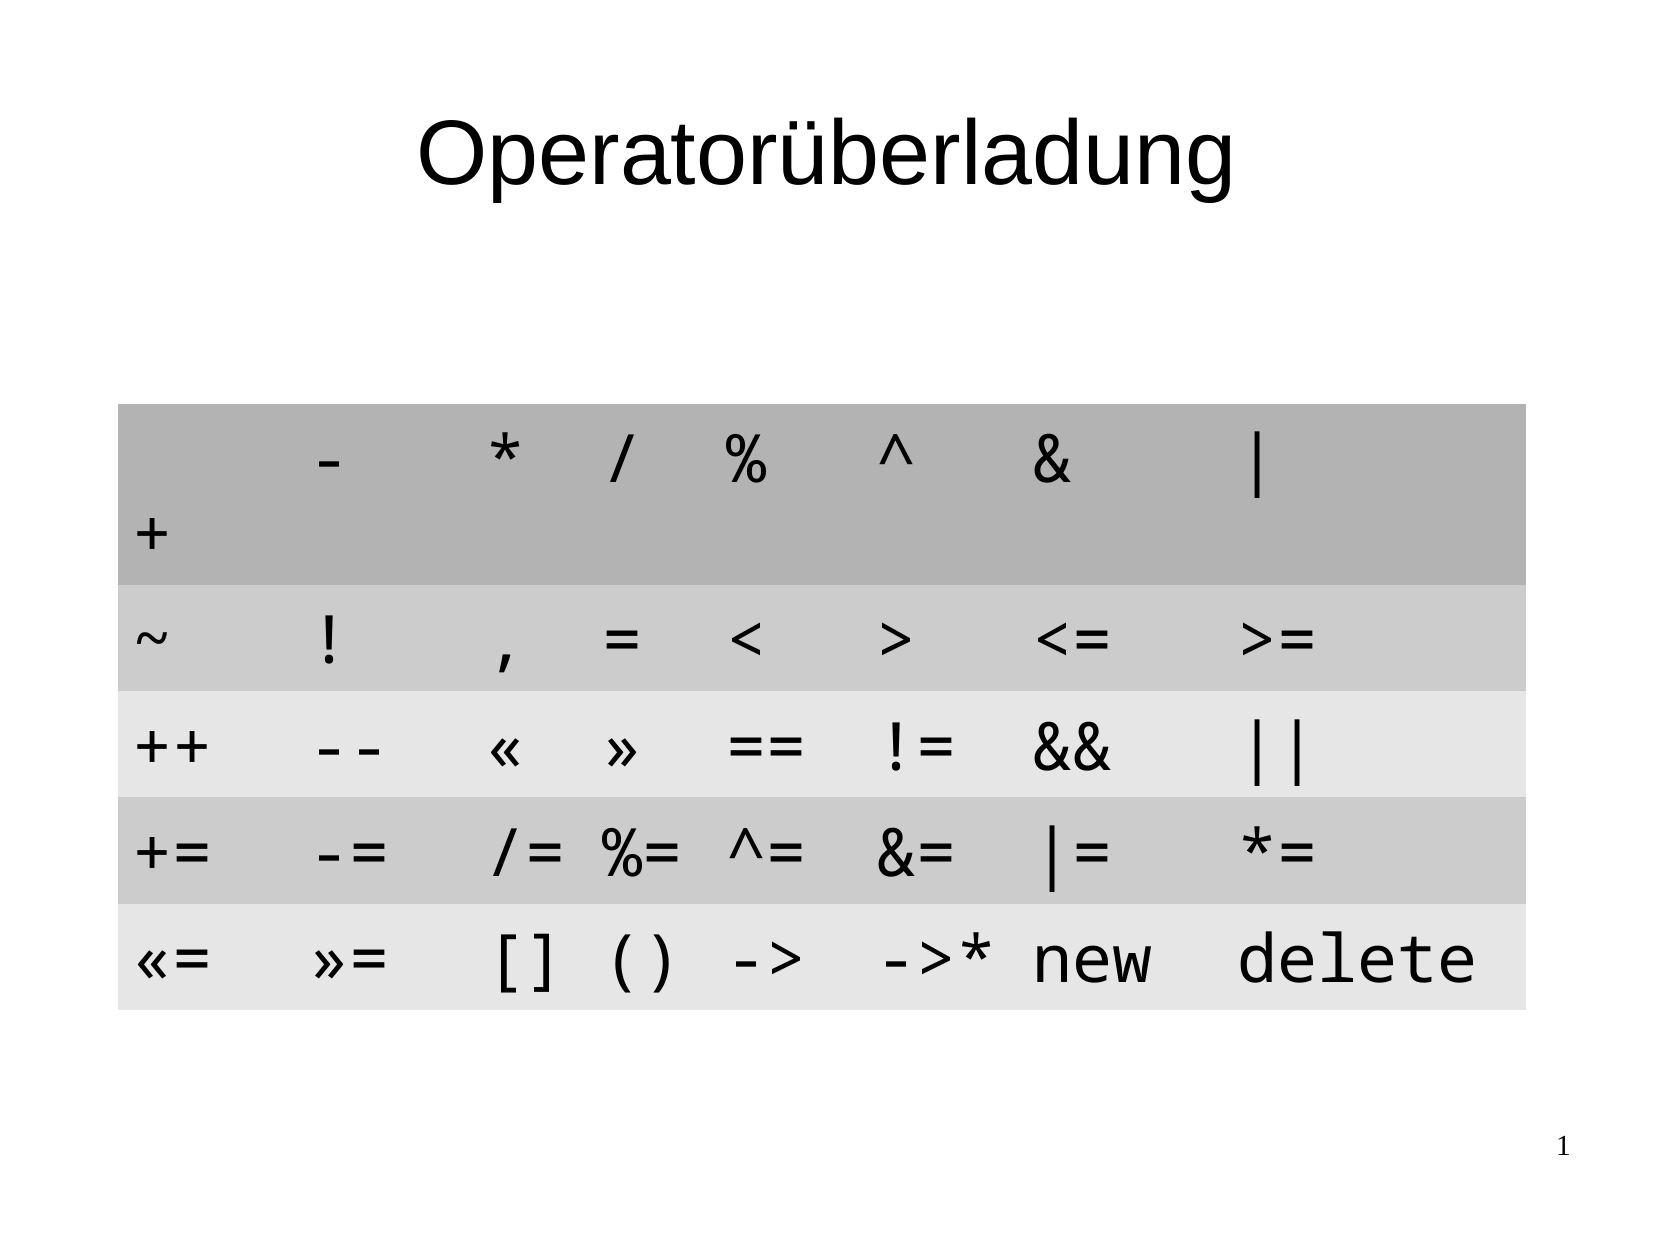

# Operatorüberladung
| + | - | \* | / | % | ^ | & | | |
| --- | --- | --- | --- | --- | --- | --- | --- |
| ~ | ! | , | = | < | > | <= | >= |
| ++ | -- | « | » | == | != | && | || |
| += | -= | /= | %= | ^= | &= | |= | \*= |
| «= | »= | [] | () | -> | ->\* | new | delete |
1